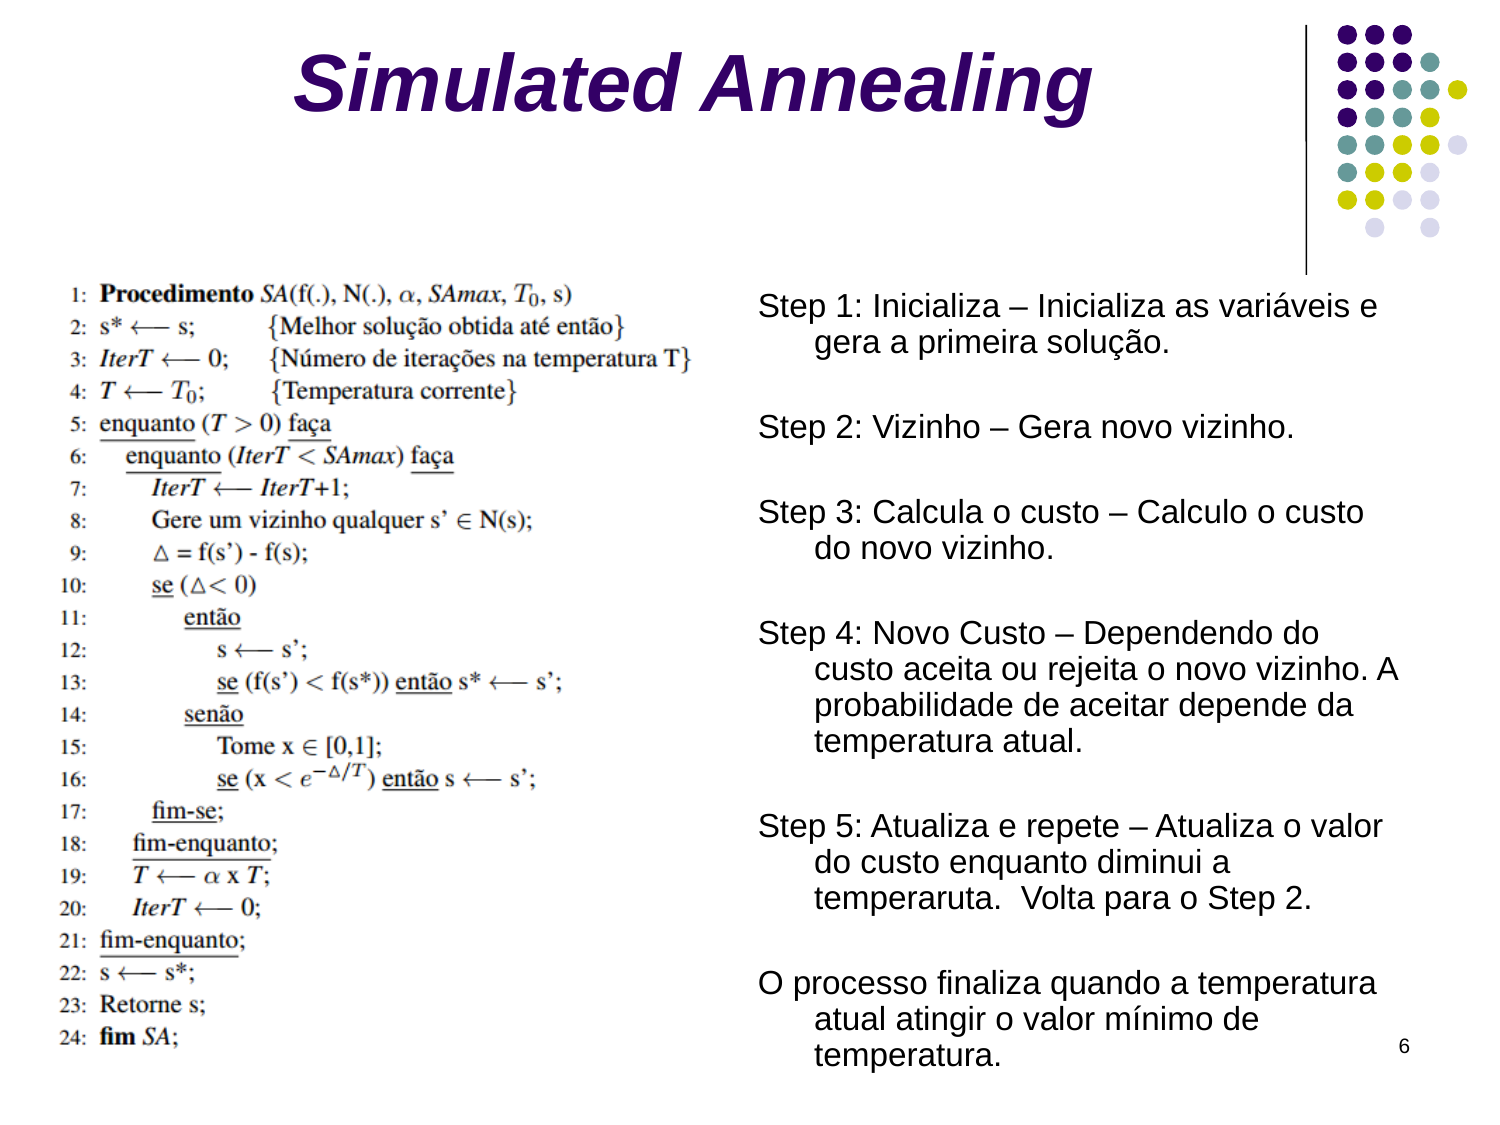

# Simulated Annealing
Step 1: Inicializa – Inicializa as variáveis e gera a primeira solução.
Step 2: Vizinho – Gera novo vizinho.
Step 3: Calcula o custo – Calculo o custo do novo vizinho.
Step 4: Novo Custo – Dependendo do custo aceita ou rejeita o novo vizinho. A probabilidade de aceitar depende da temperatura atual.
Step 5: Atualiza e repete – Atualiza o valor do custo enquanto diminui a temperaruta. Volta para o Step 2.
O processo finaliza quando a temperatura atual atingir o valor mínimo de temperatura.